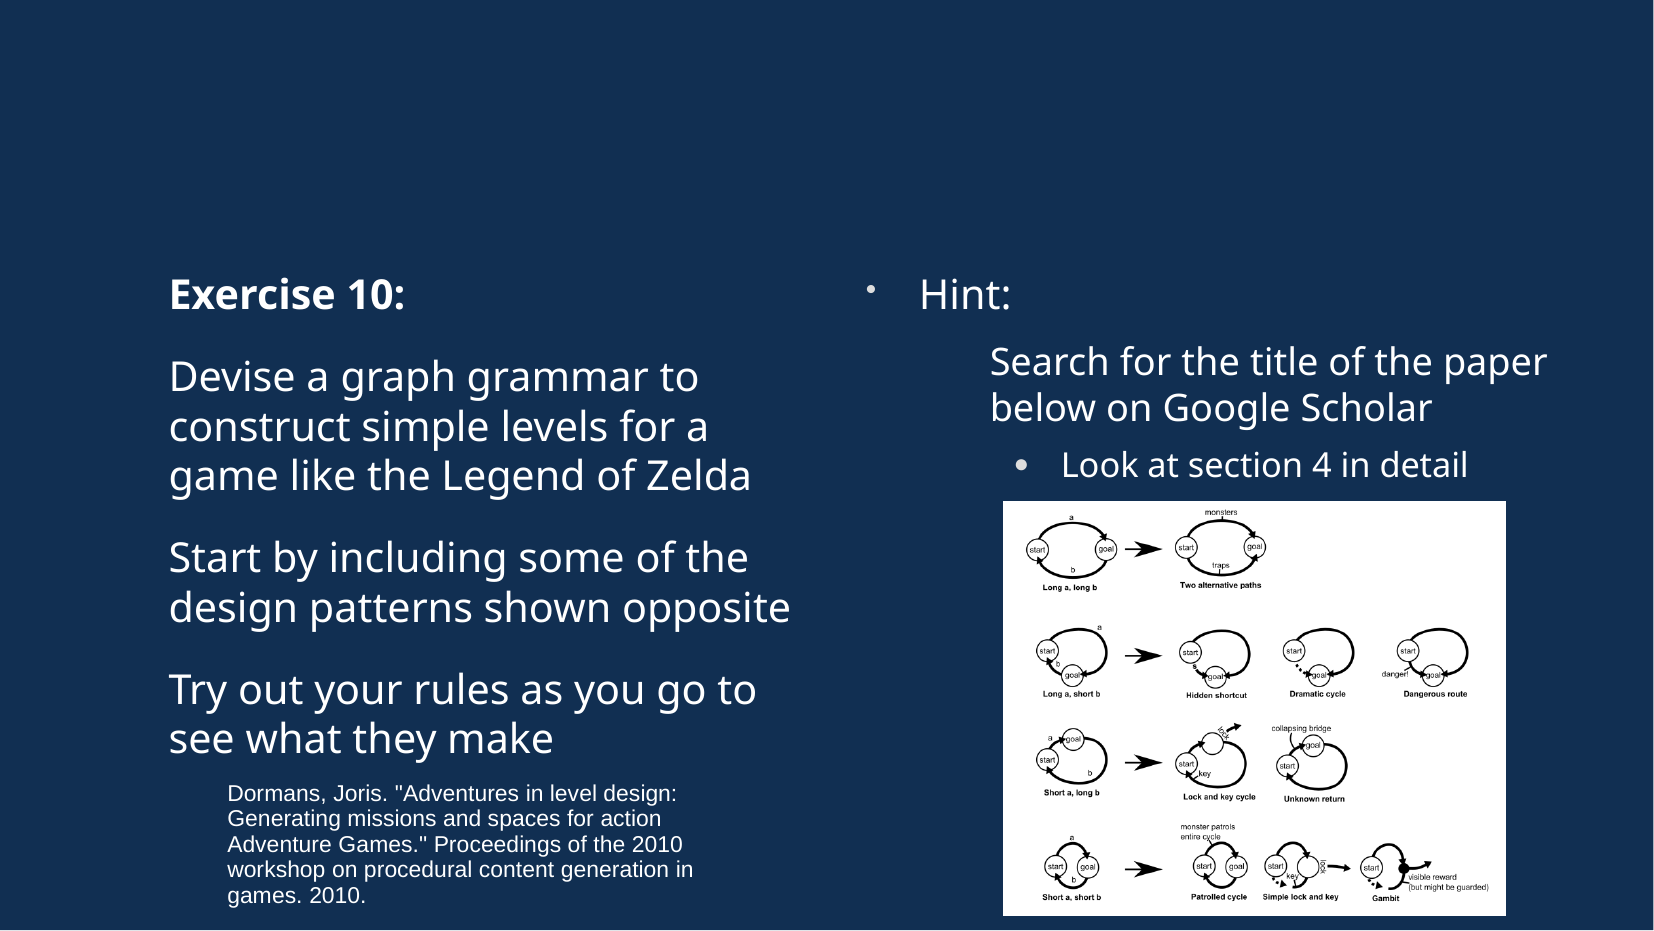

#
Exercise 10:
Devise a graph grammar to construct simple levels for a game like the Legend of Zelda
Start by including some of the design patterns shown opposite
Try out your rules as you go to see what they make
Hint:
Search for the title of the paper below on Google Scholar
Look at section 4 in detail
Dormans, Joris. "Adventures in level design:
Generating missions and spaces for action
Adventure Games." Proceedings of the 2010
workshop on procedural content generation in
games. 2010.